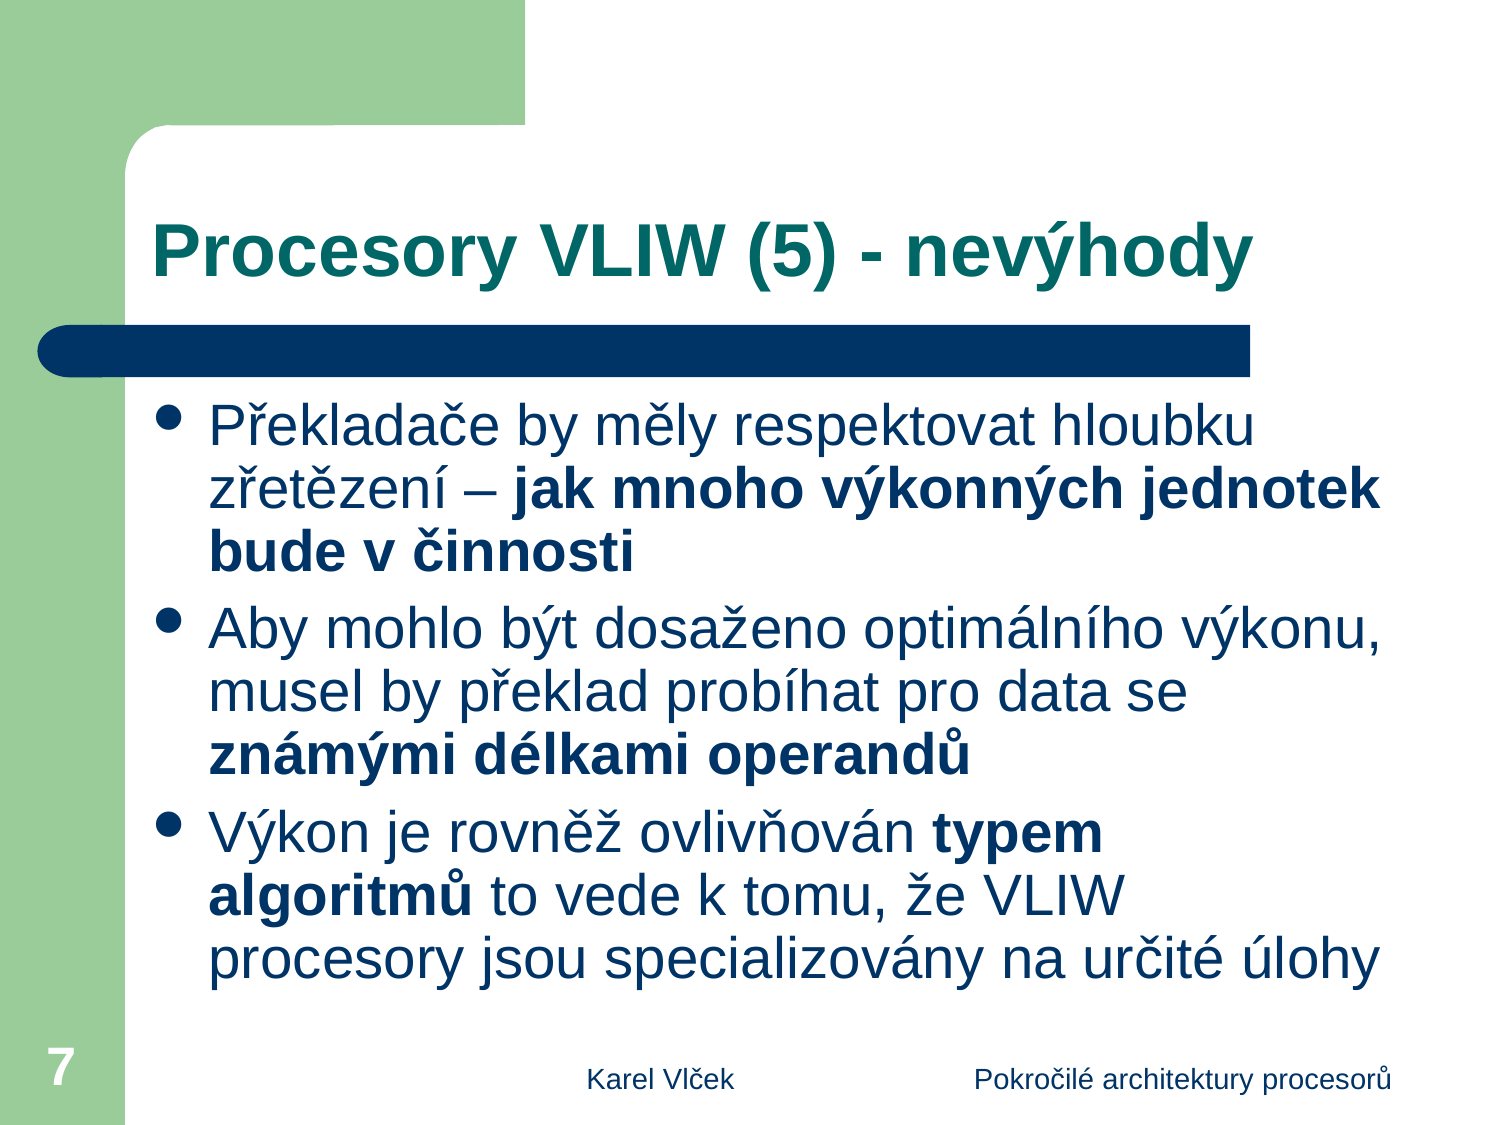

# Procesory VLIW (5) - nevýhody
Překladače by měly respektovat hloubku zřetězení – jak mnoho výkonných jednotek bude v činnosti
Aby mohlo být dosaženo optimálního výkonu, musel by překlad probíhat pro data se známými délkami operandů
Výkon je rovněž ovlivňován typem algoritmů to vede k tomu, že VLIW procesory jsou specializovány na určité úlohy
7
Karel Vlček
Pokročilé architektury procesorů